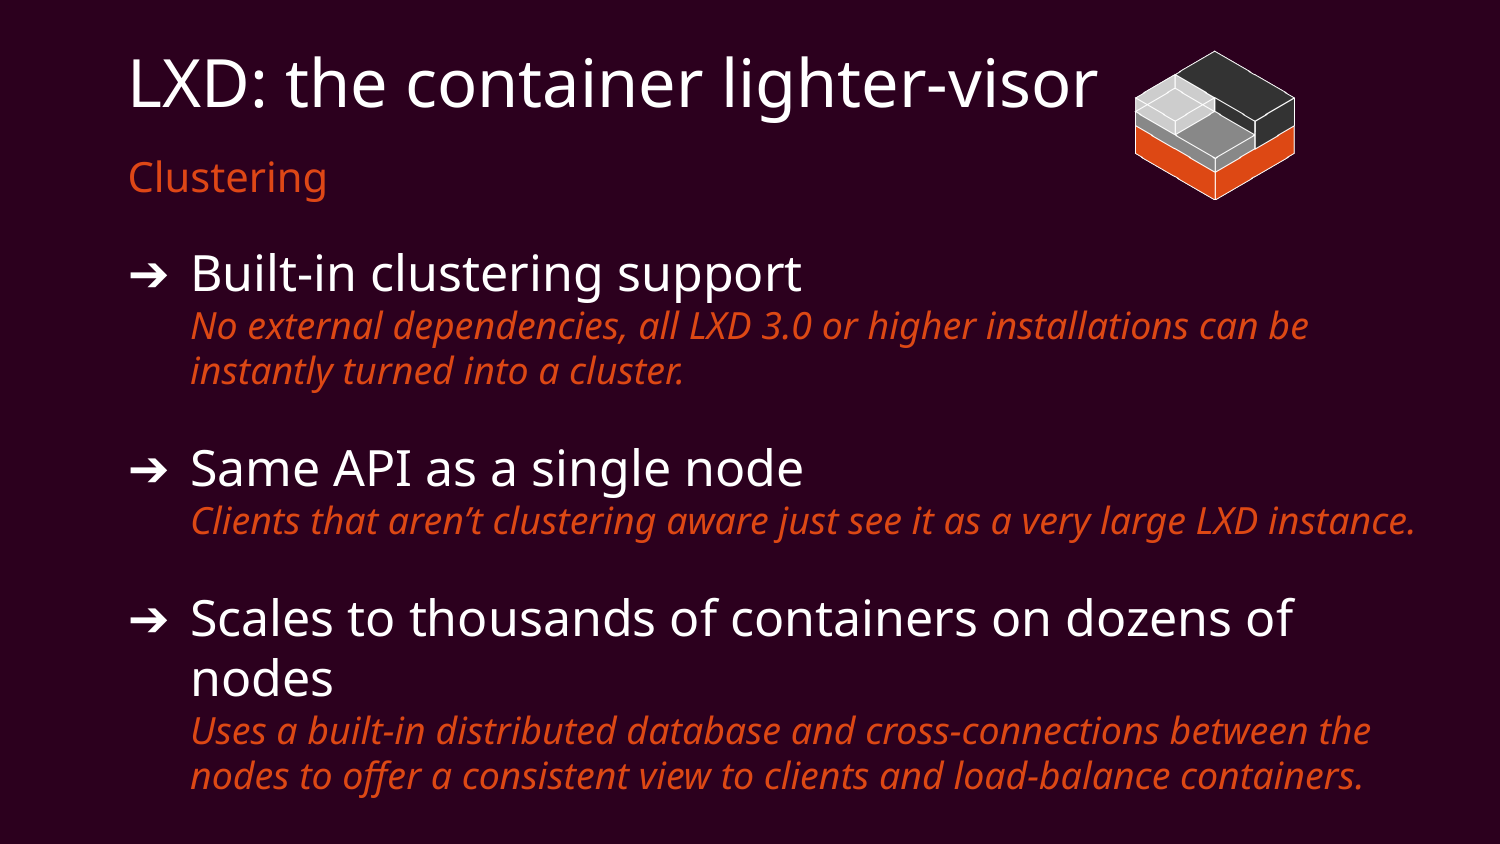

# LXD: the container lighter-visor
Clustering
Built-in clustering support
No external dependencies, all LXD 3.0 or higher installations can be instantly turned into a cluster.
Same API as a single node
Clients that aren’t clustering aware just see it as a very large LXD instance.
Scales to thousands of containers on dozens of nodes
Uses a built-in distributed database and cross-connections between the nodes to offer a consistent view to clients and load-balance containers.